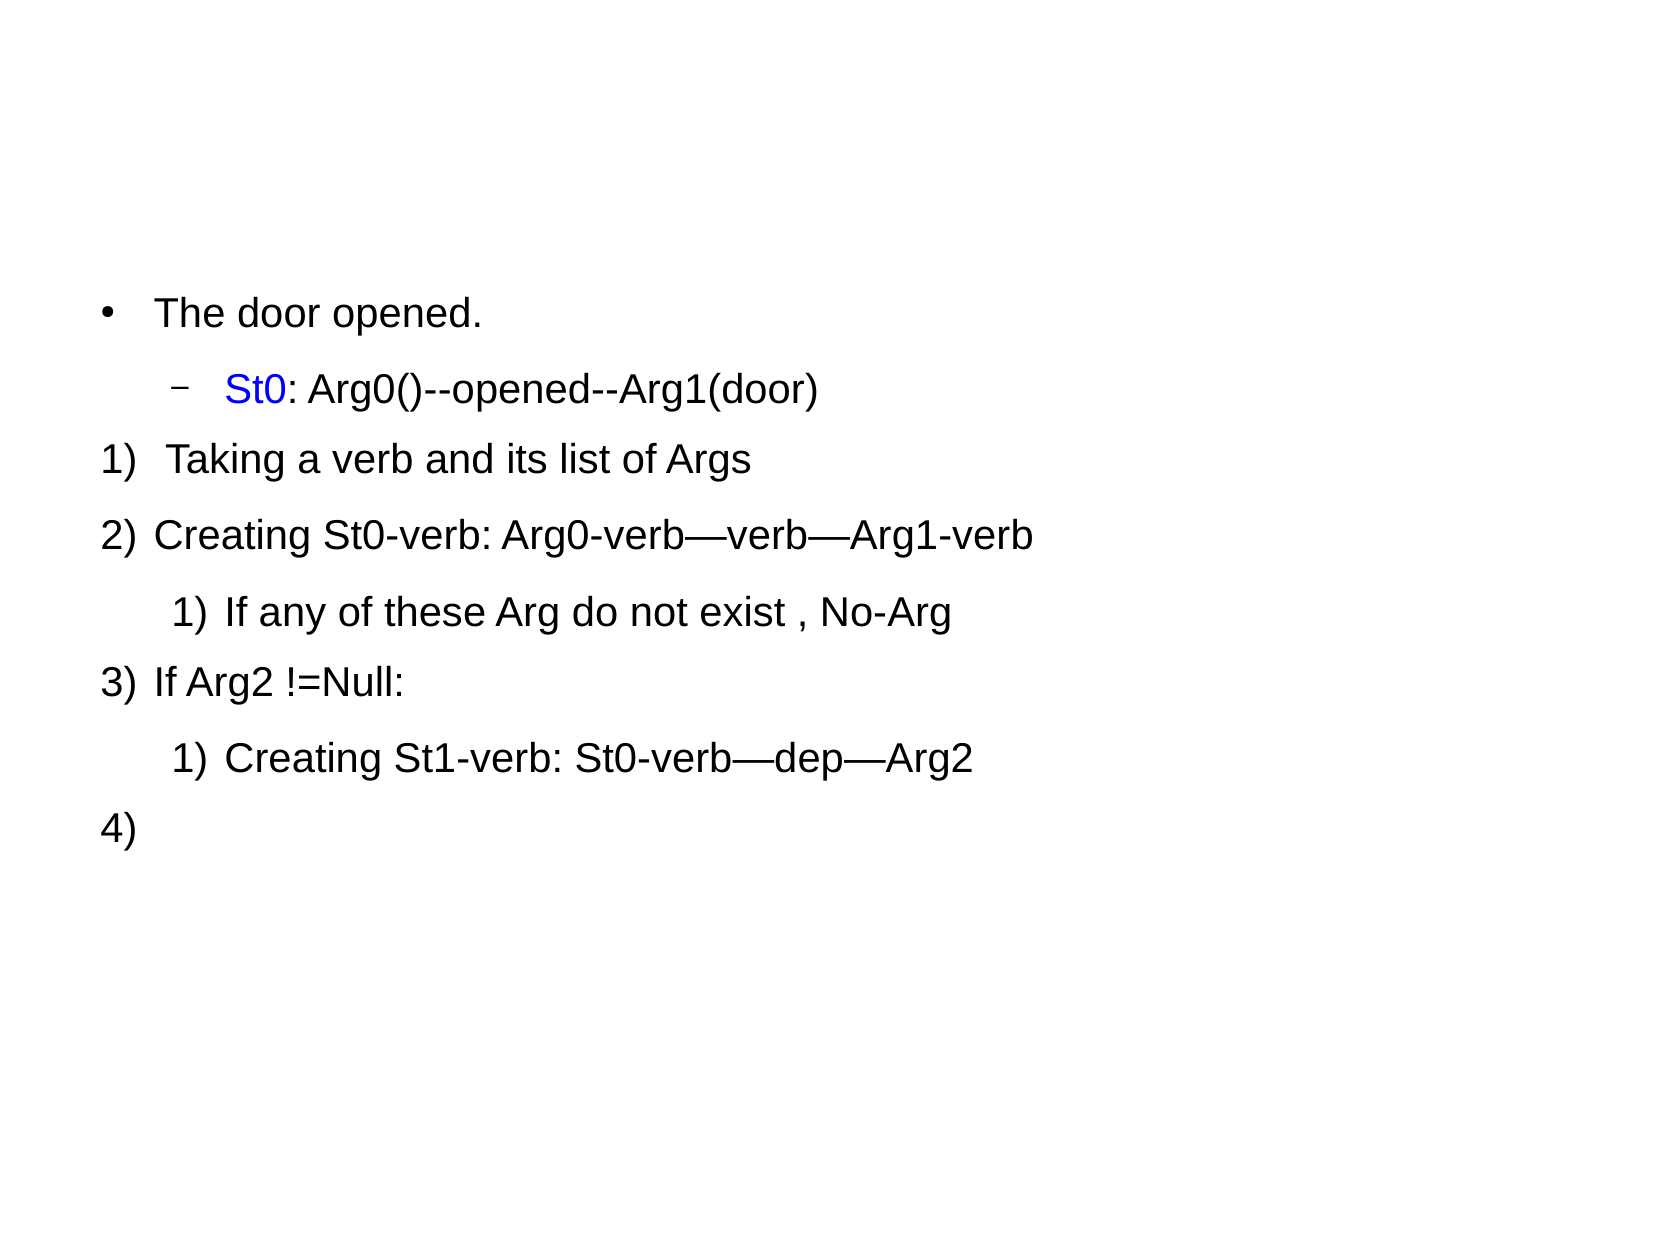

#
The door opened.
St0: Arg0()--opened--Arg1(door)
 Taking a verb and its list of Args
Creating St0-verb: Arg0-verb—verb—Arg1-verb
If any of these Arg do not exist , No-Arg
If Arg2 !=Null:
Creating St1-verb: St0-verb—dep—Arg2